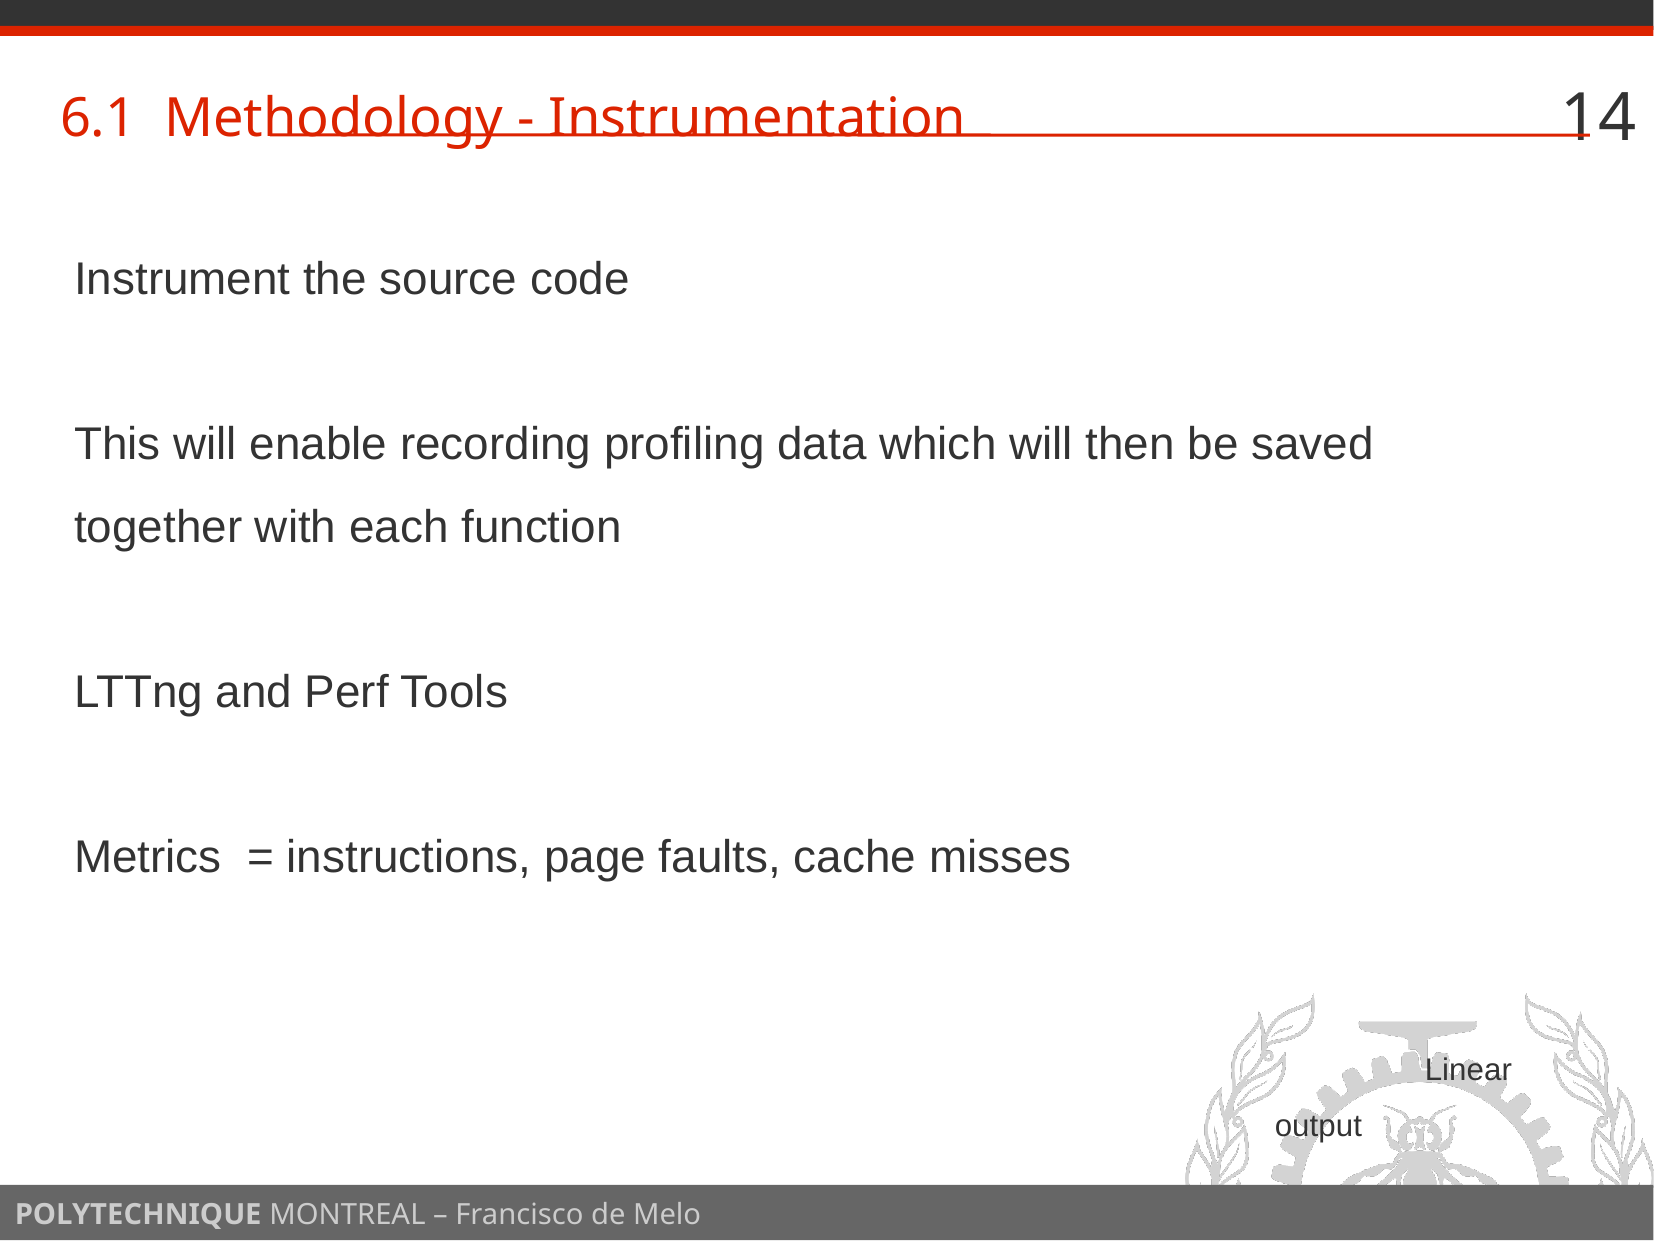

6.1 Methodology - Instrumentation
14
Instrument the source code
This will enable recording profiling data which will then be saved together with each function
LTTng and Perf Tools
Metrics = instructions, page faults, cache misses
		Linear output
POLYTECHNIQUE MONTREAL – Francisco de Melo